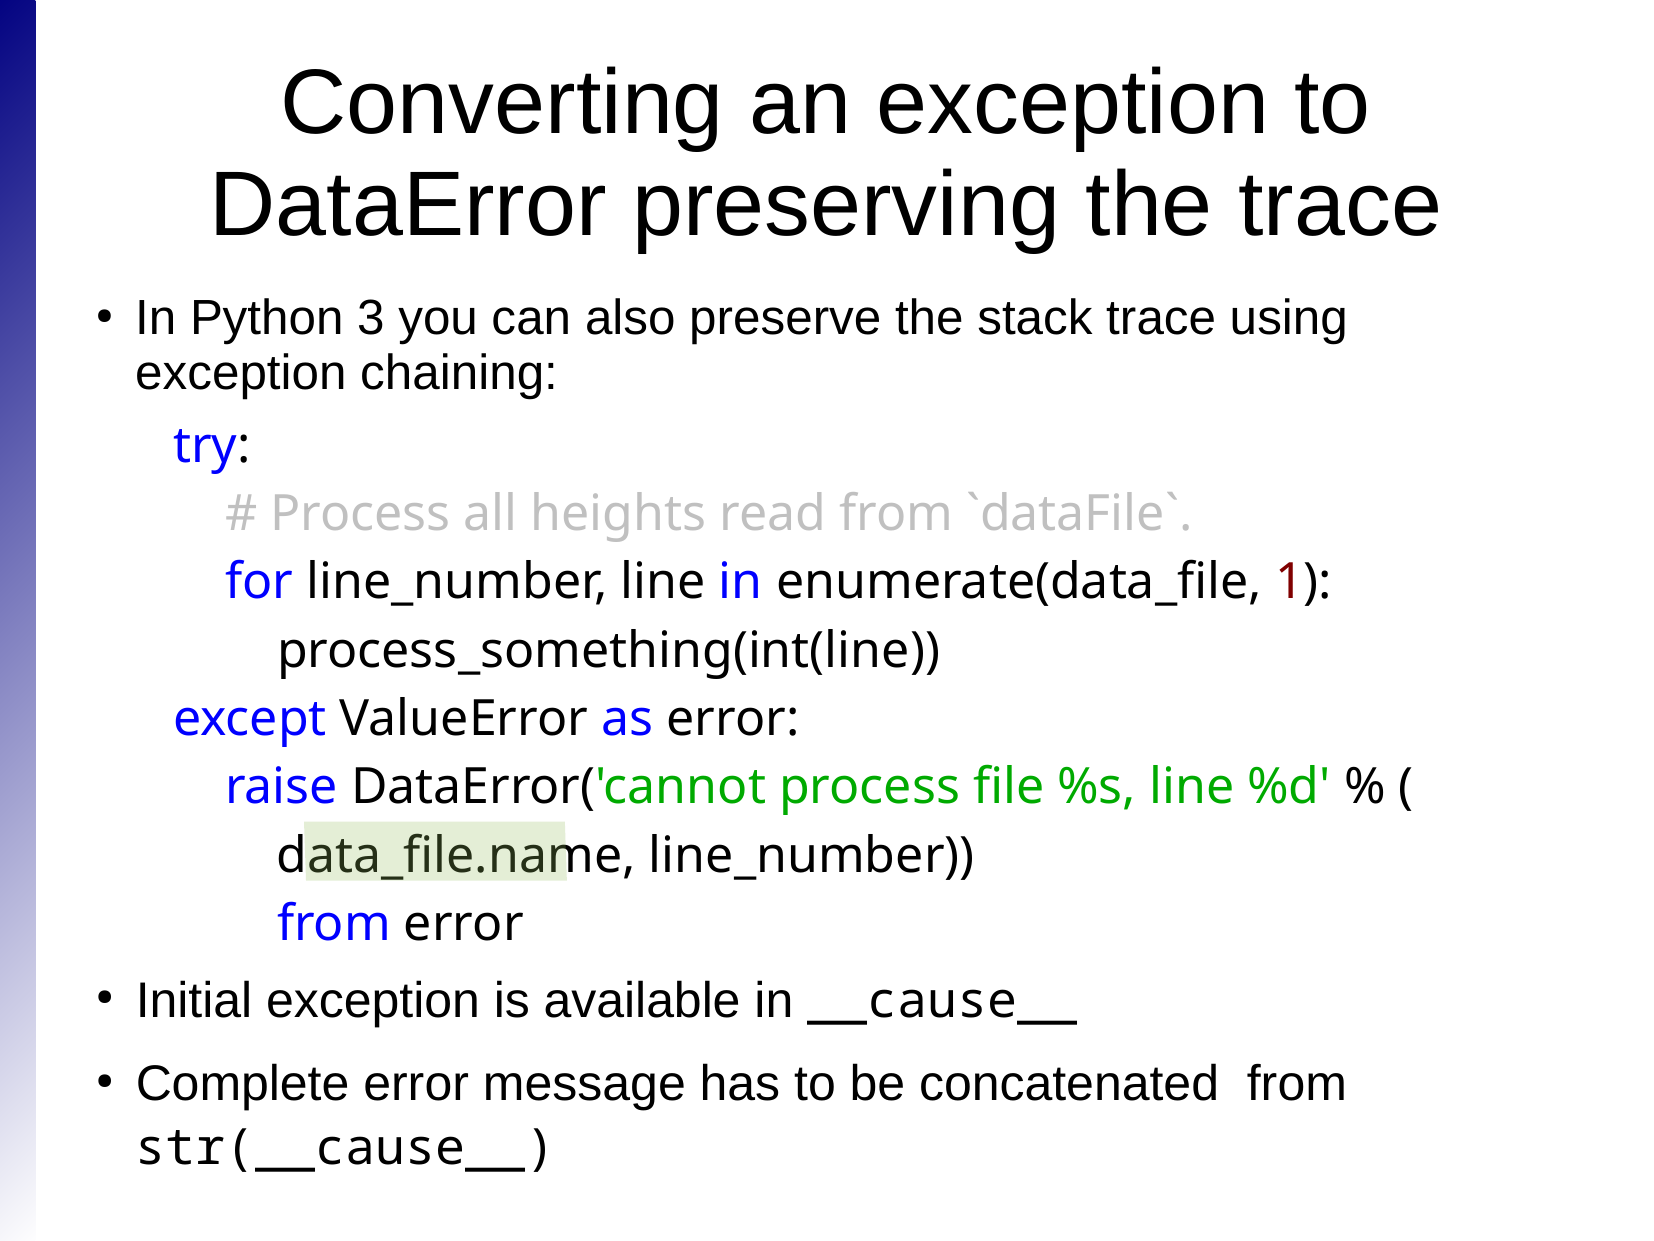

# Converting an exception to DataError preserving the trace
In Python 3 you can also preserve the stack trace using exception chaining:
 try:
 # Process all heights read from `dataFile`.
 for line_number, line in enumerate(data_file, 1):
 process_something(int(line))
 except ValueError as error:
 raise DataError('cannot process file %s, line %d' % (
 data_file.name, line_number))
 from error
Initial exception is available in __cause__
Complete error message has to be concatenated from str(__cause__)